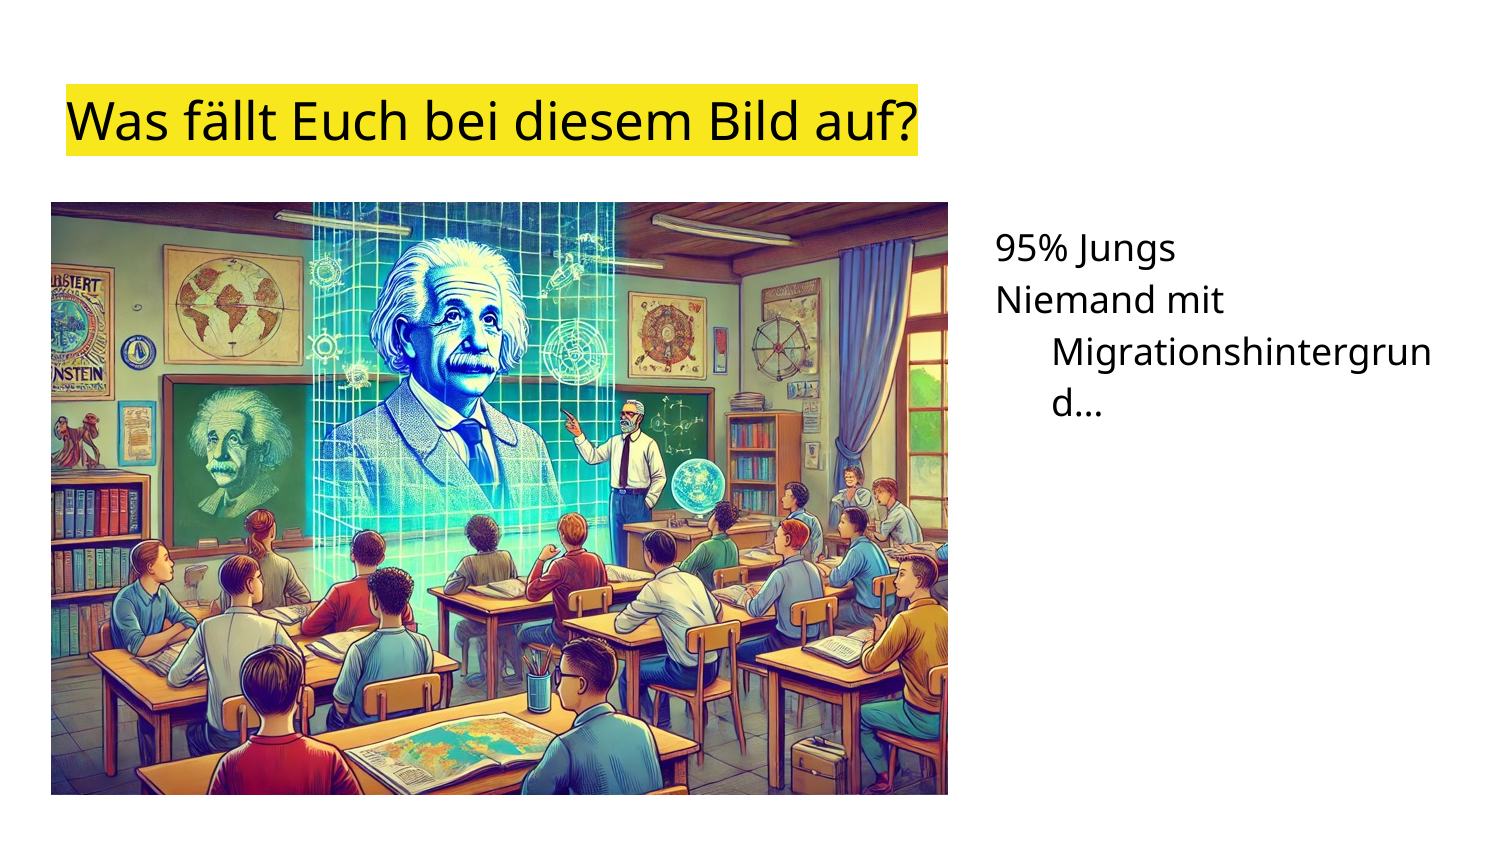

# Was fällt Euch bei diesem Bild auf?
95% Jungs
Niemand mit Migrationshintergrund…